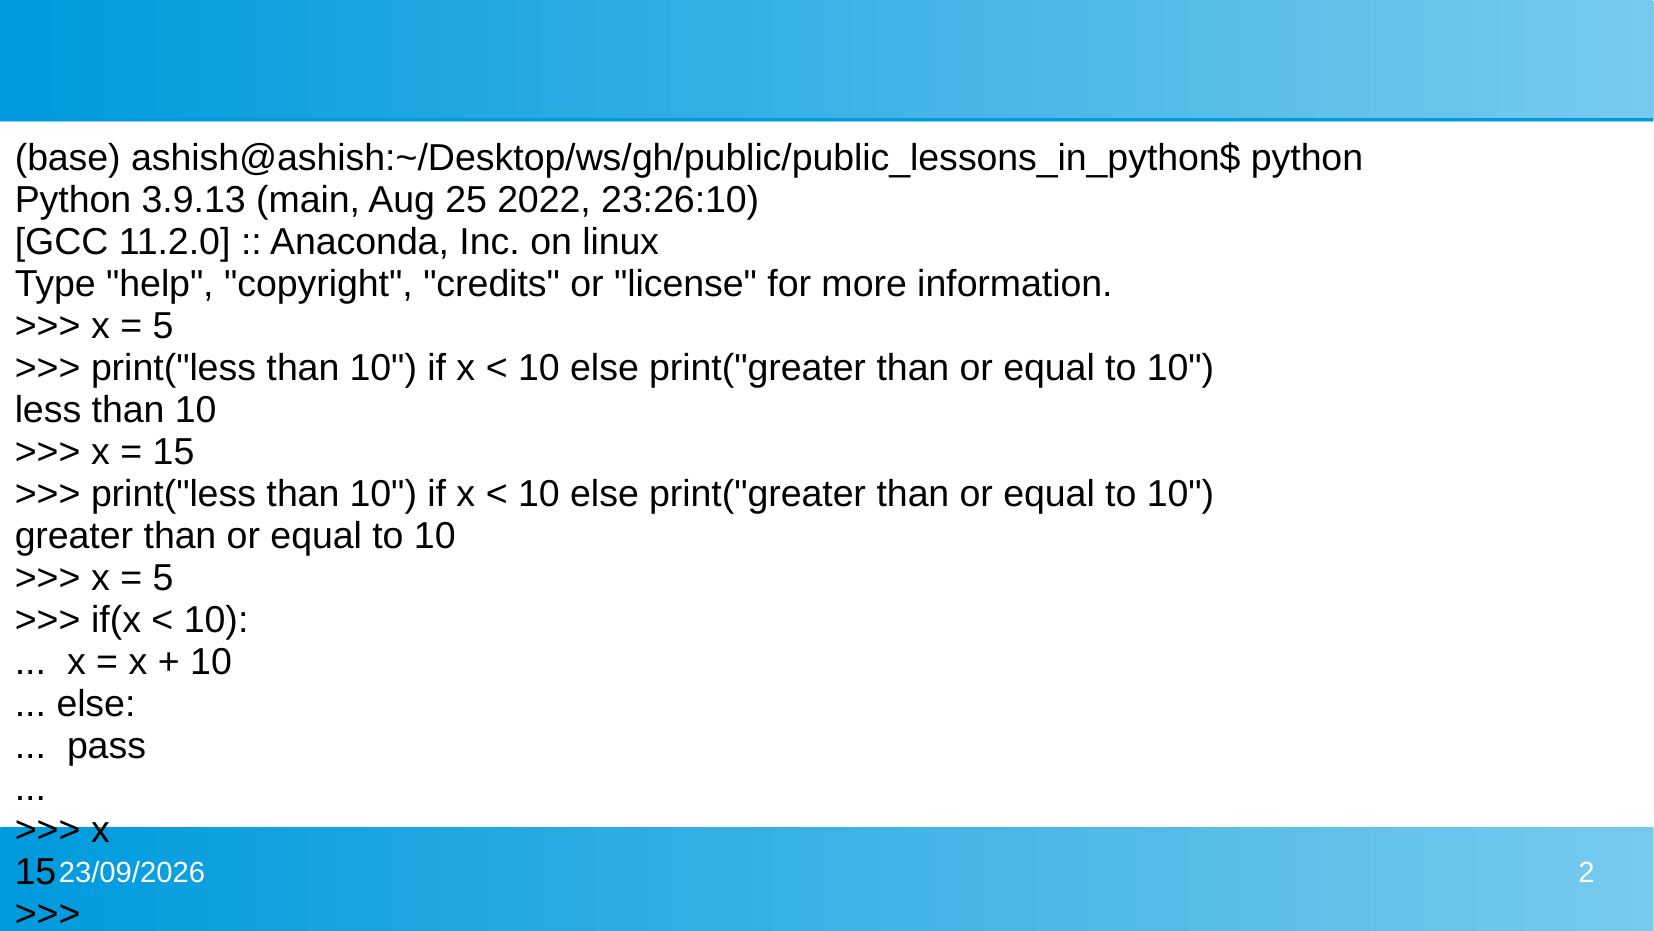

(base) ashish@ashish:~/Desktop/ws/gh/public/public_lessons_in_python$ python
Python 3.9.13 (main, Aug 25 2022, 23:26:10)
[GCC 11.2.0] :: Anaconda, Inc. on linux
Type "help", "copyright", "credits" or "license" for more information.
>>> x = 5
>>> print("less than 10") if x < 10 else print("greater than or equal to 10")
less than 10
>>> x = 15
>>> print("less than 10") if x < 10 else print("greater than or equal to 10")
greater than or equal to 10
>>> x = 5
>>> if(x < 10):
... x = x + 10
... else:
... pass
...
>>> x
15
>>>
2